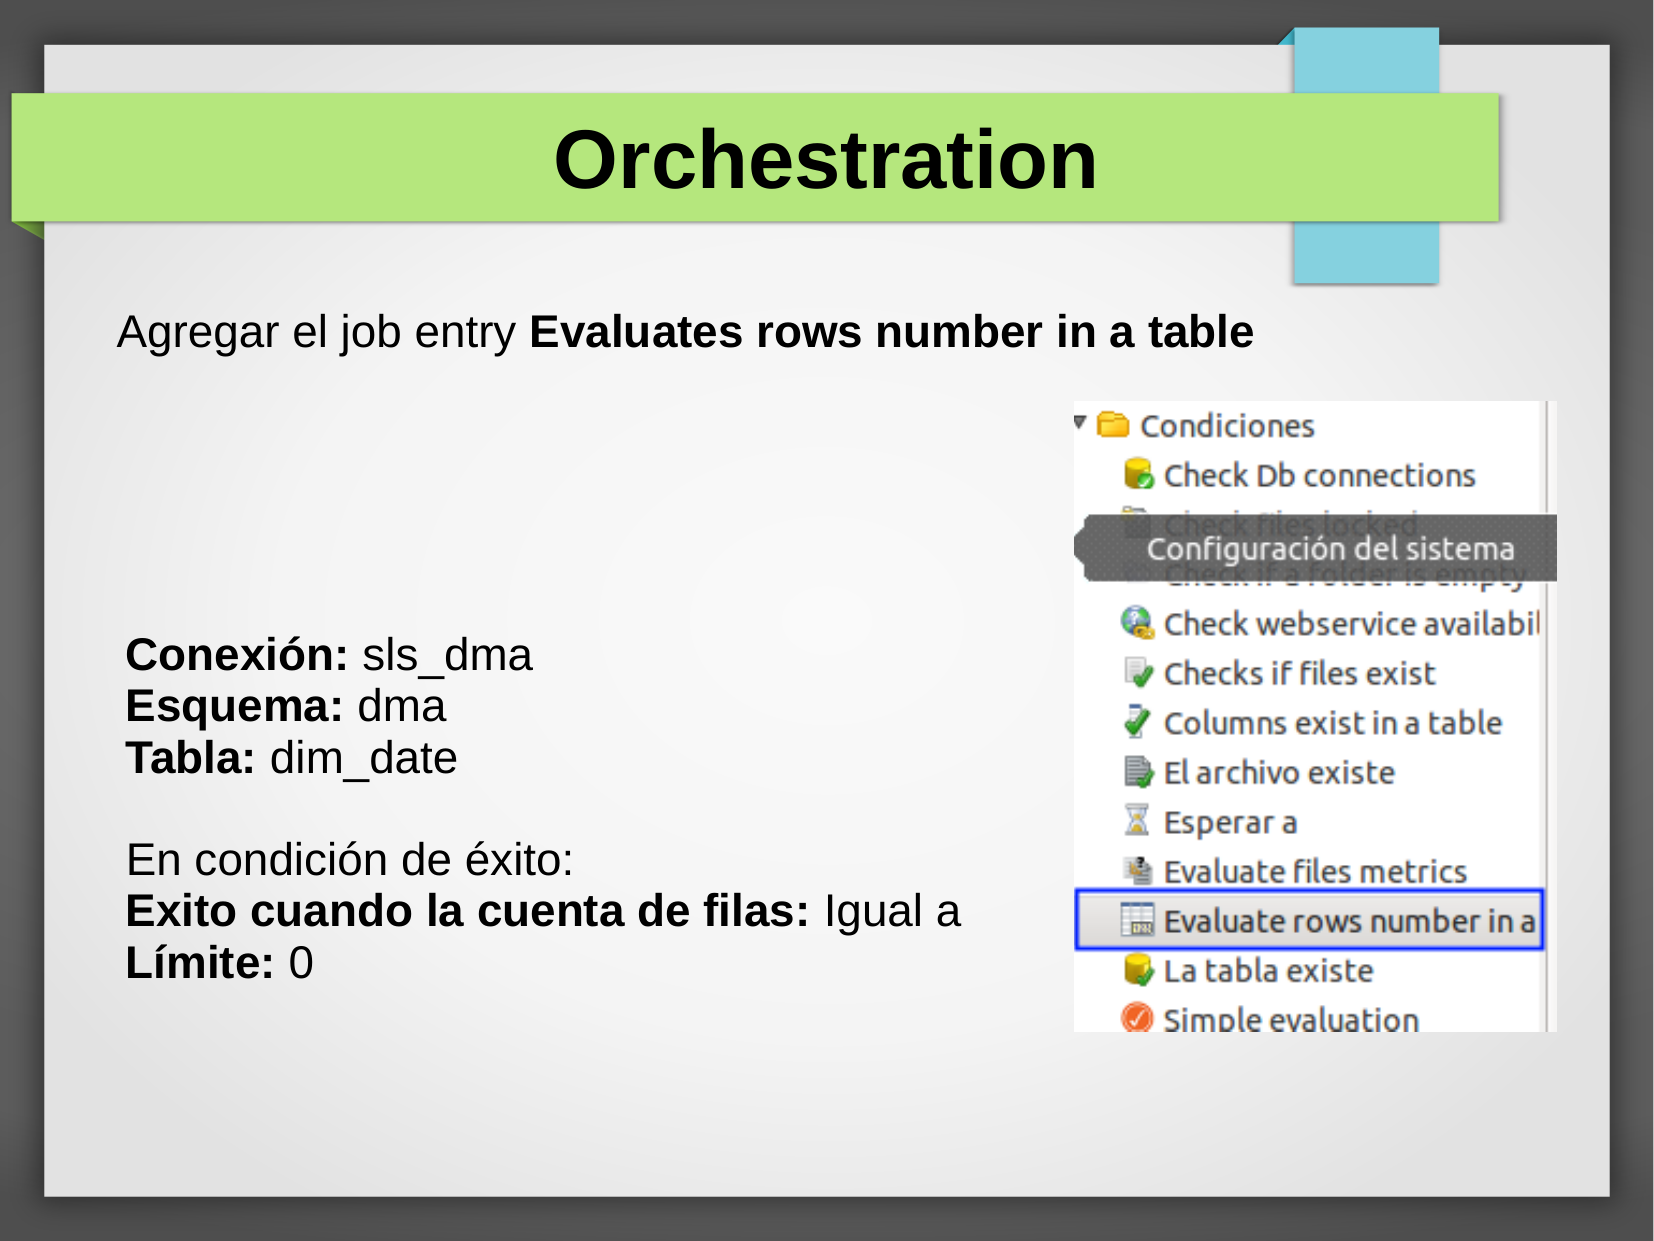

# Orchestration
Agregar el job entry Evaluates rows number in a table
Conexión: sls_dma
Esquema: dma
Tabla: dim_date
En condición de éxito:
Exito cuando la cuenta de filas: Igual a
Límite: 0